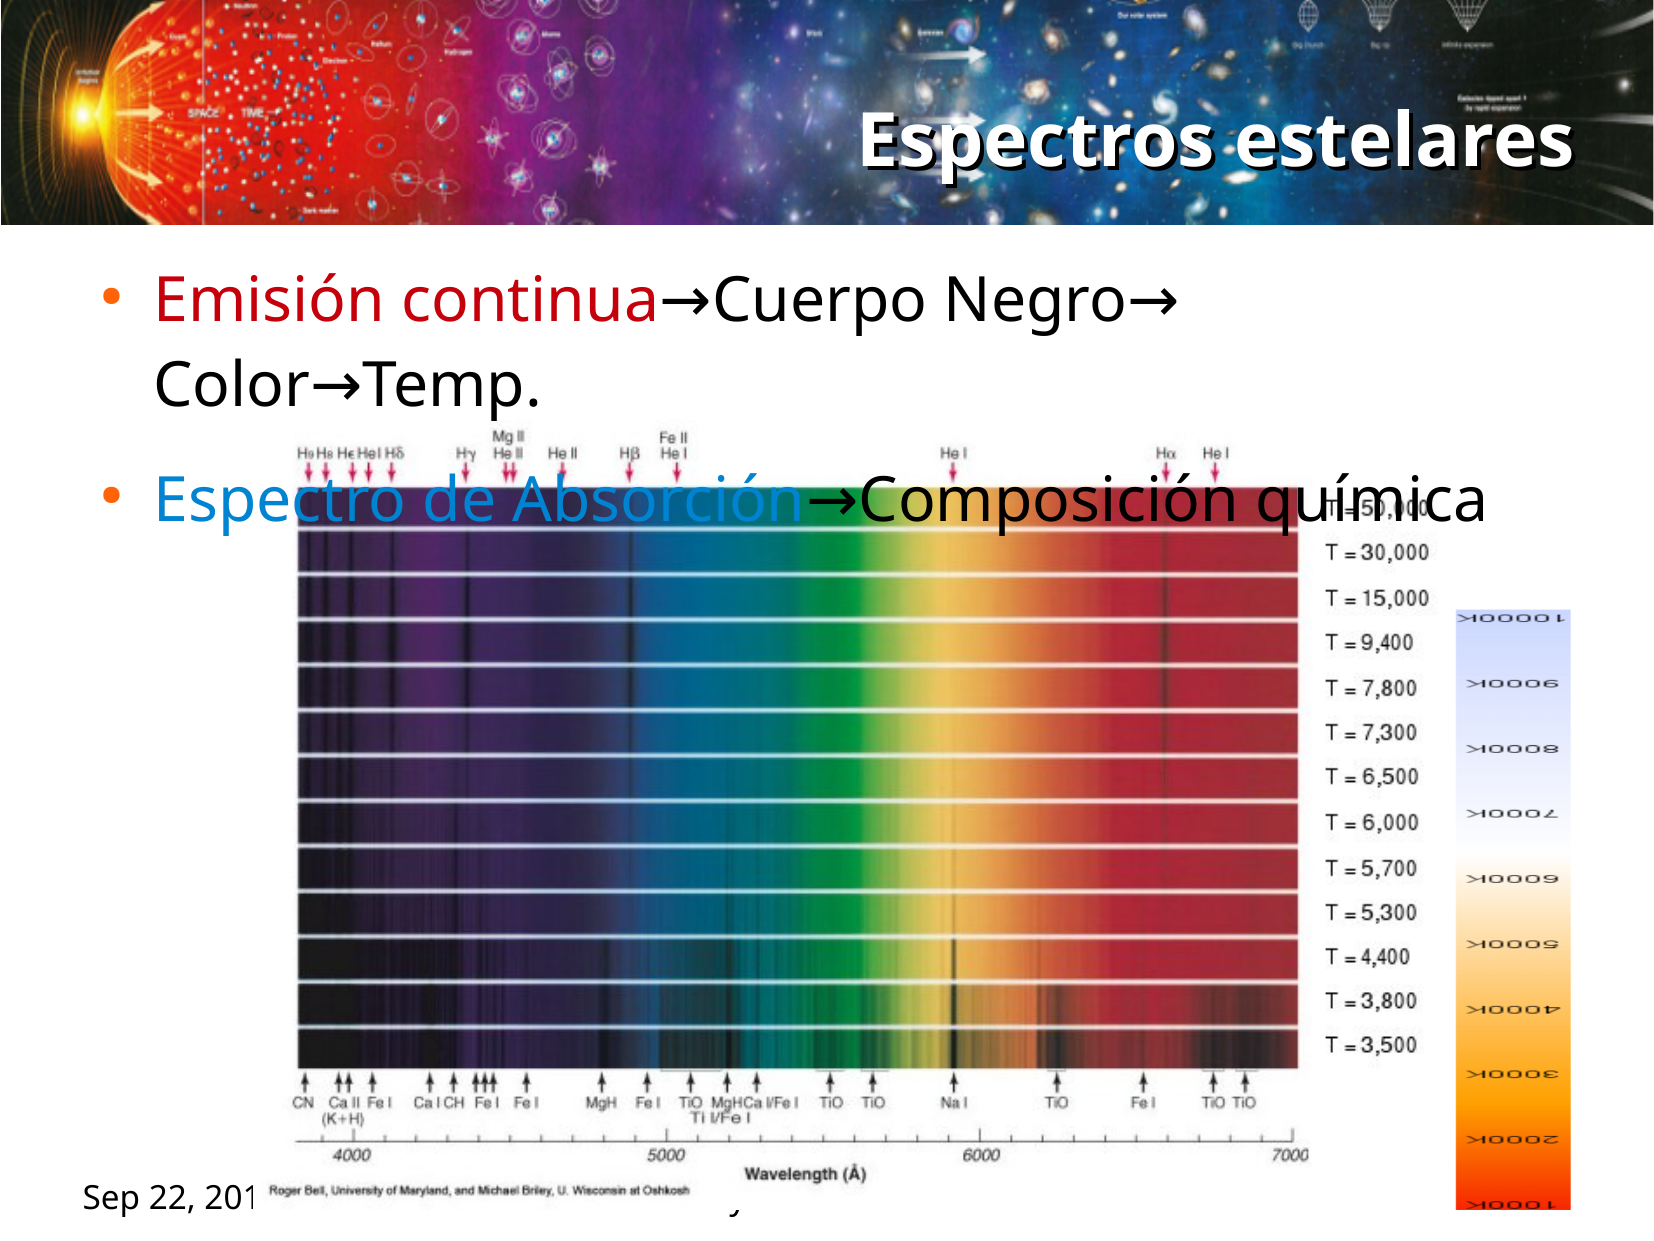

# Espectros estelares
Emisión continua→Cuerpo Negro→ Color→Temp.
Espectro de Absorción→Composición química
Sep 22, 2016
H. Asorey - IPAC 2016 - 07/16
40